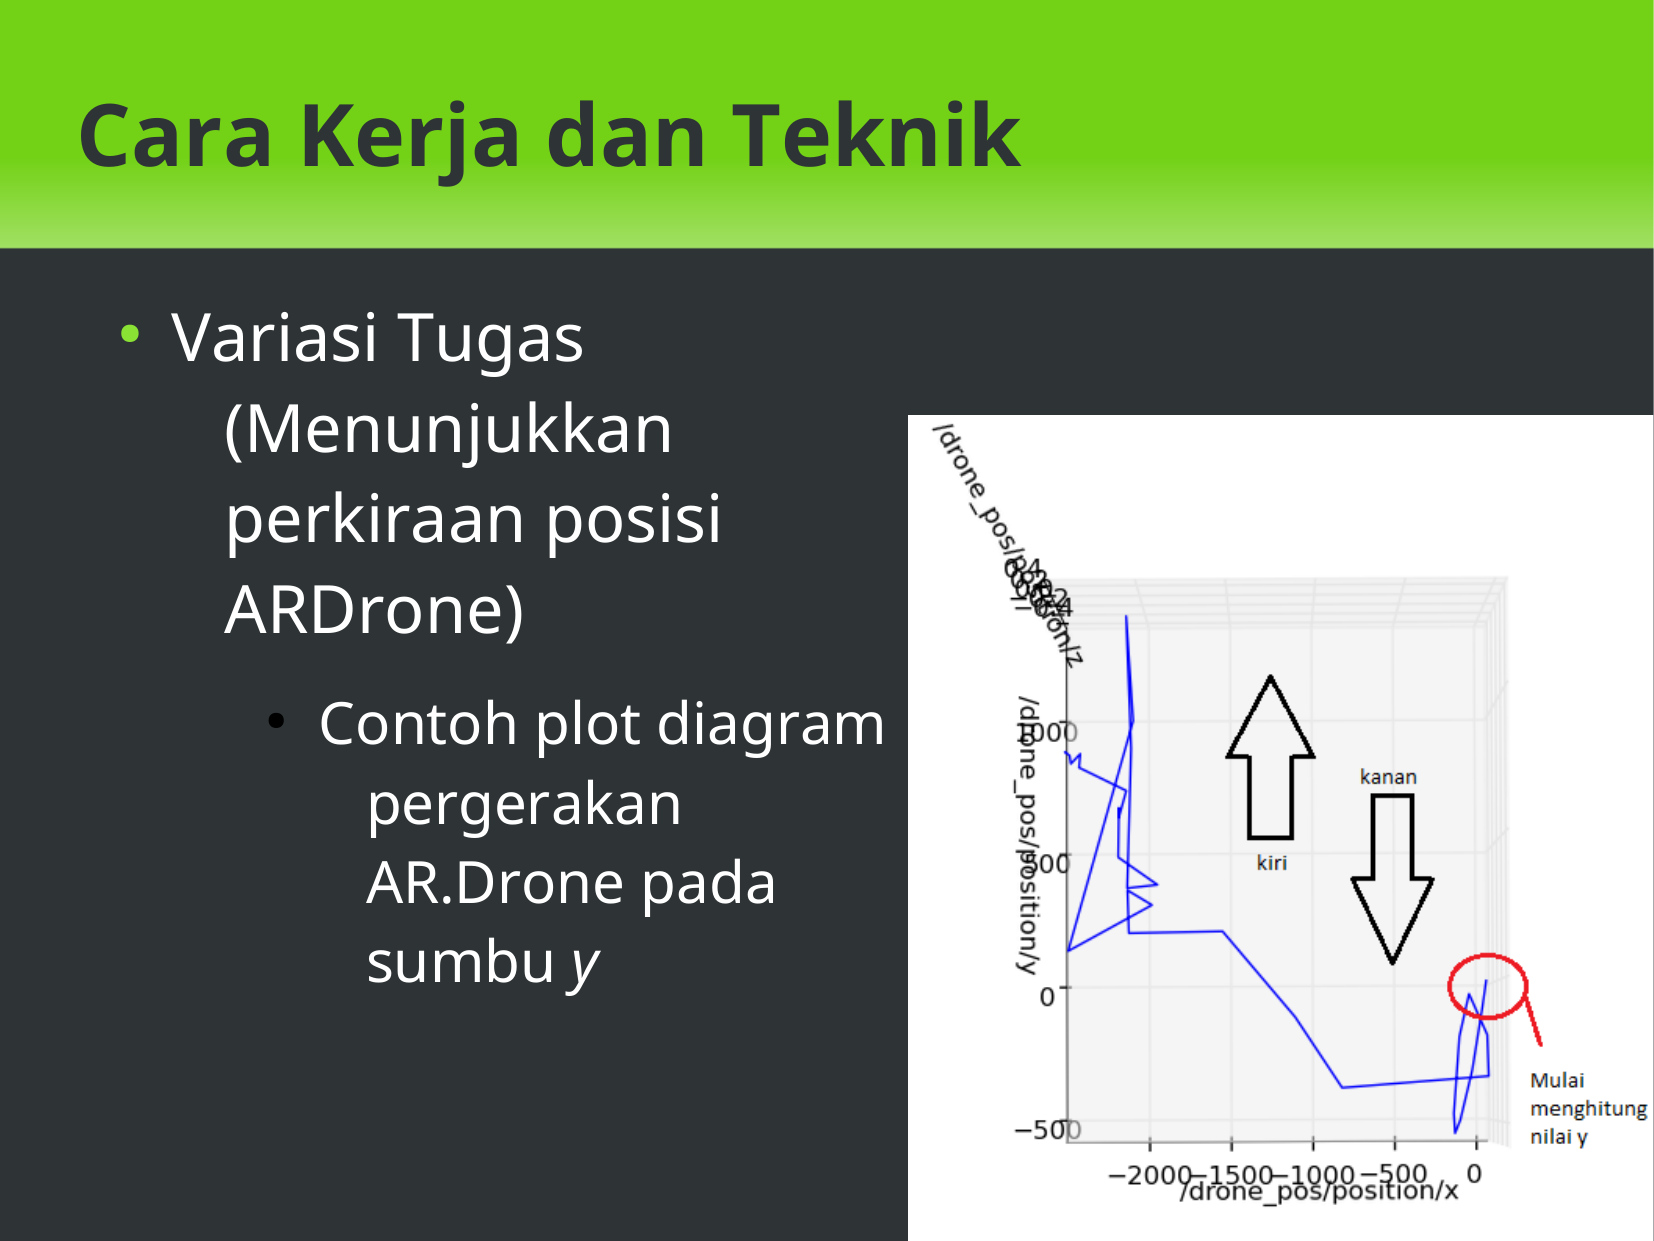

# Cara Kerja dan Teknik
Variasi Tugas (Menunjukkan perkiraan posisi ARDrone)
Contoh plot diagram pergerakan AR.Drone pada sumbu y